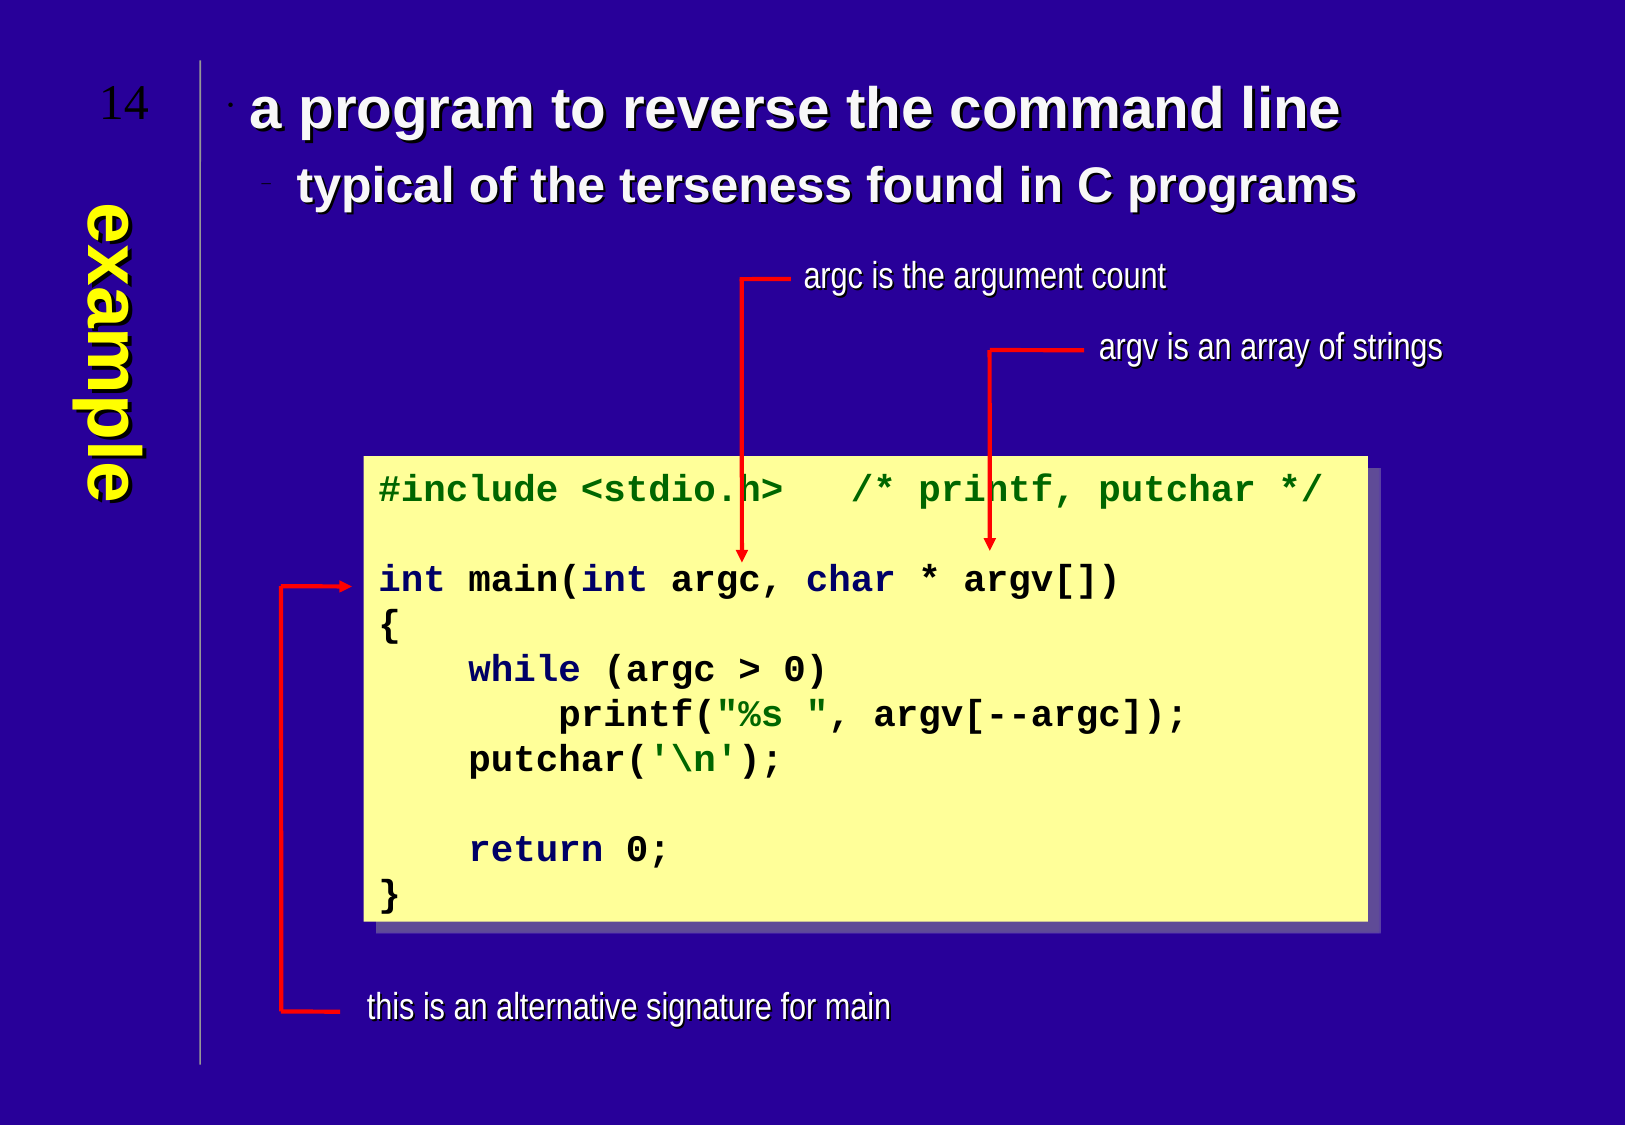

14
 a program to reverse the command line
typical of the terseness found in C programs
# example
argc is the argument count
argv is an array of strings
#include <stdio.h> /* printf, putchar */
int main(int argc, char * argv[])
{
 while (argc > 0)
 printf("%s ", argv[--argc]);
 putchar('\n');
 return 0;
}
this is an alternative signature for main